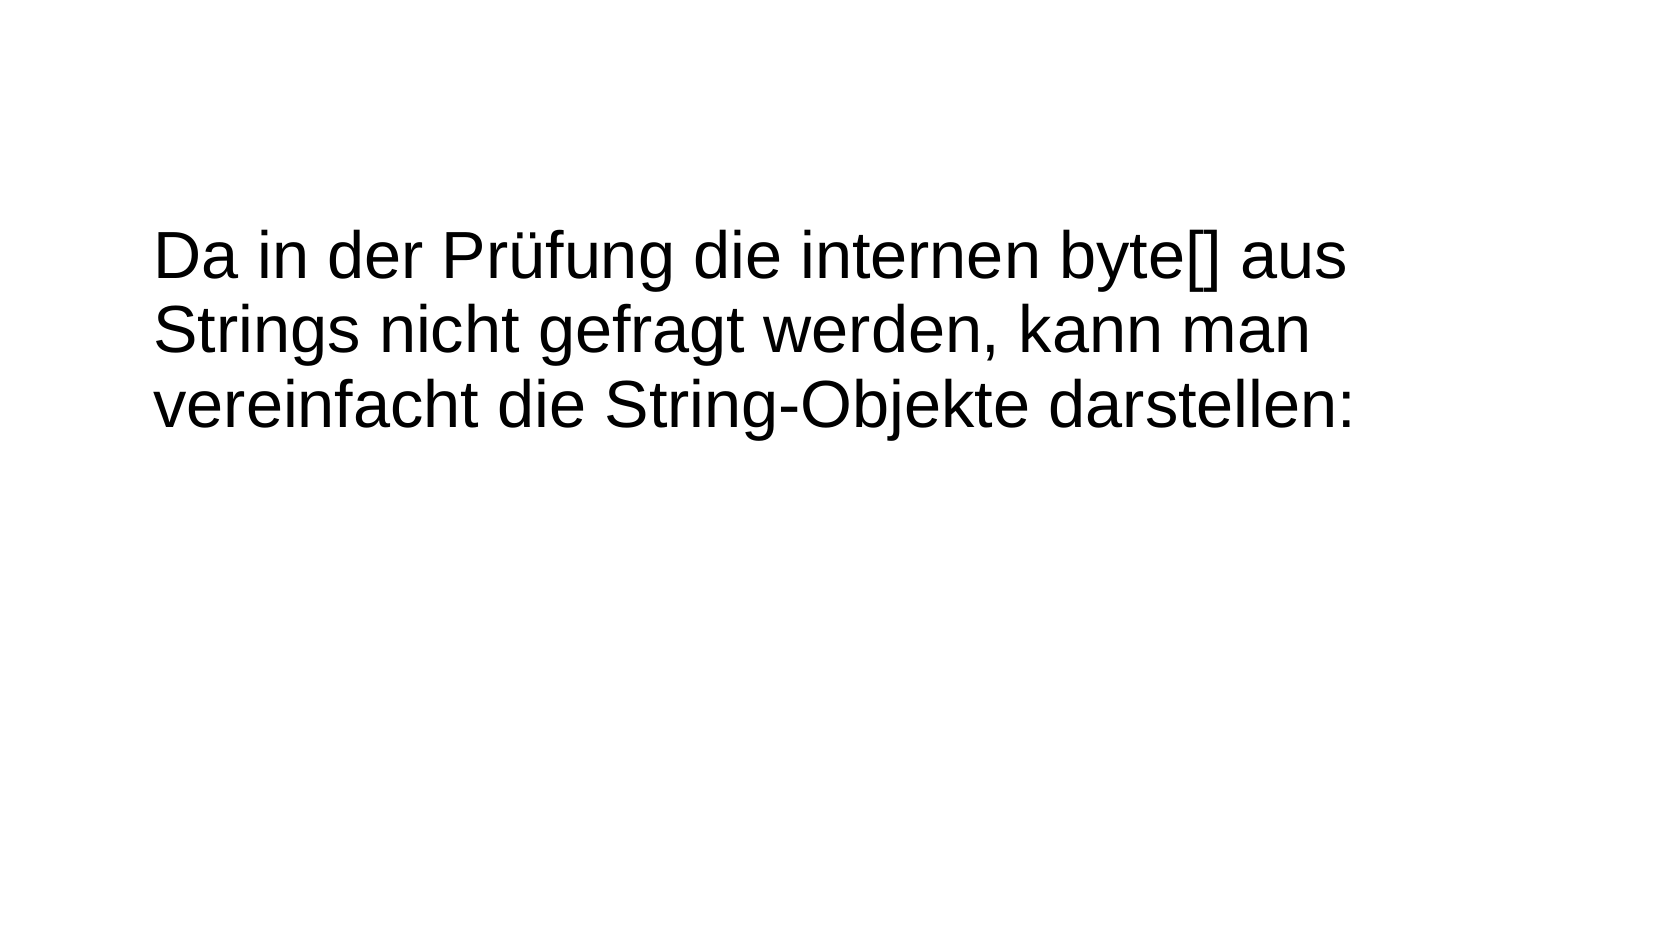

# Da in der Prüfung die internen byte[] aus Strings nicht gefragt werden, kann man vereinfacht die String-Objekte darstellen: